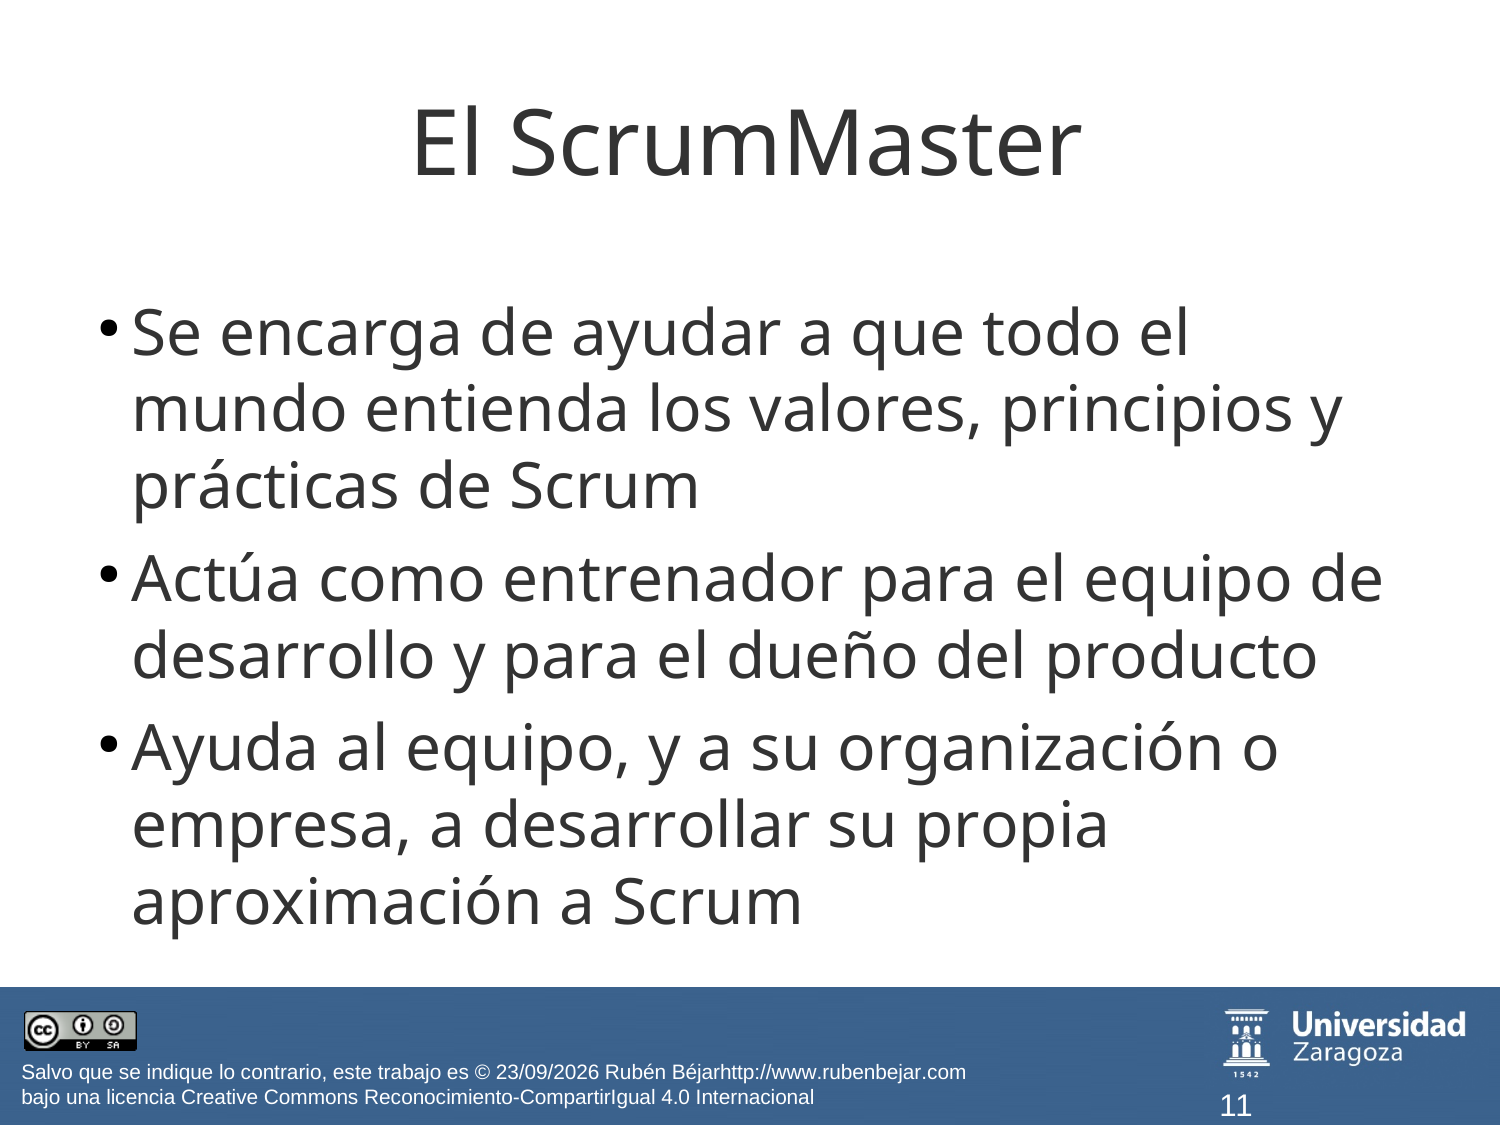

# El ScrumMaster
Se encarga de ayudar a que todo el mundo entienda los valores, principios y prácticas de Scrum
Actúa como entrenador para el equipo de desarrollo y para el dueño del producto
Ayuda al equipo, y a su organización o empresa, a desarrollar su propia aproximación a Scrum